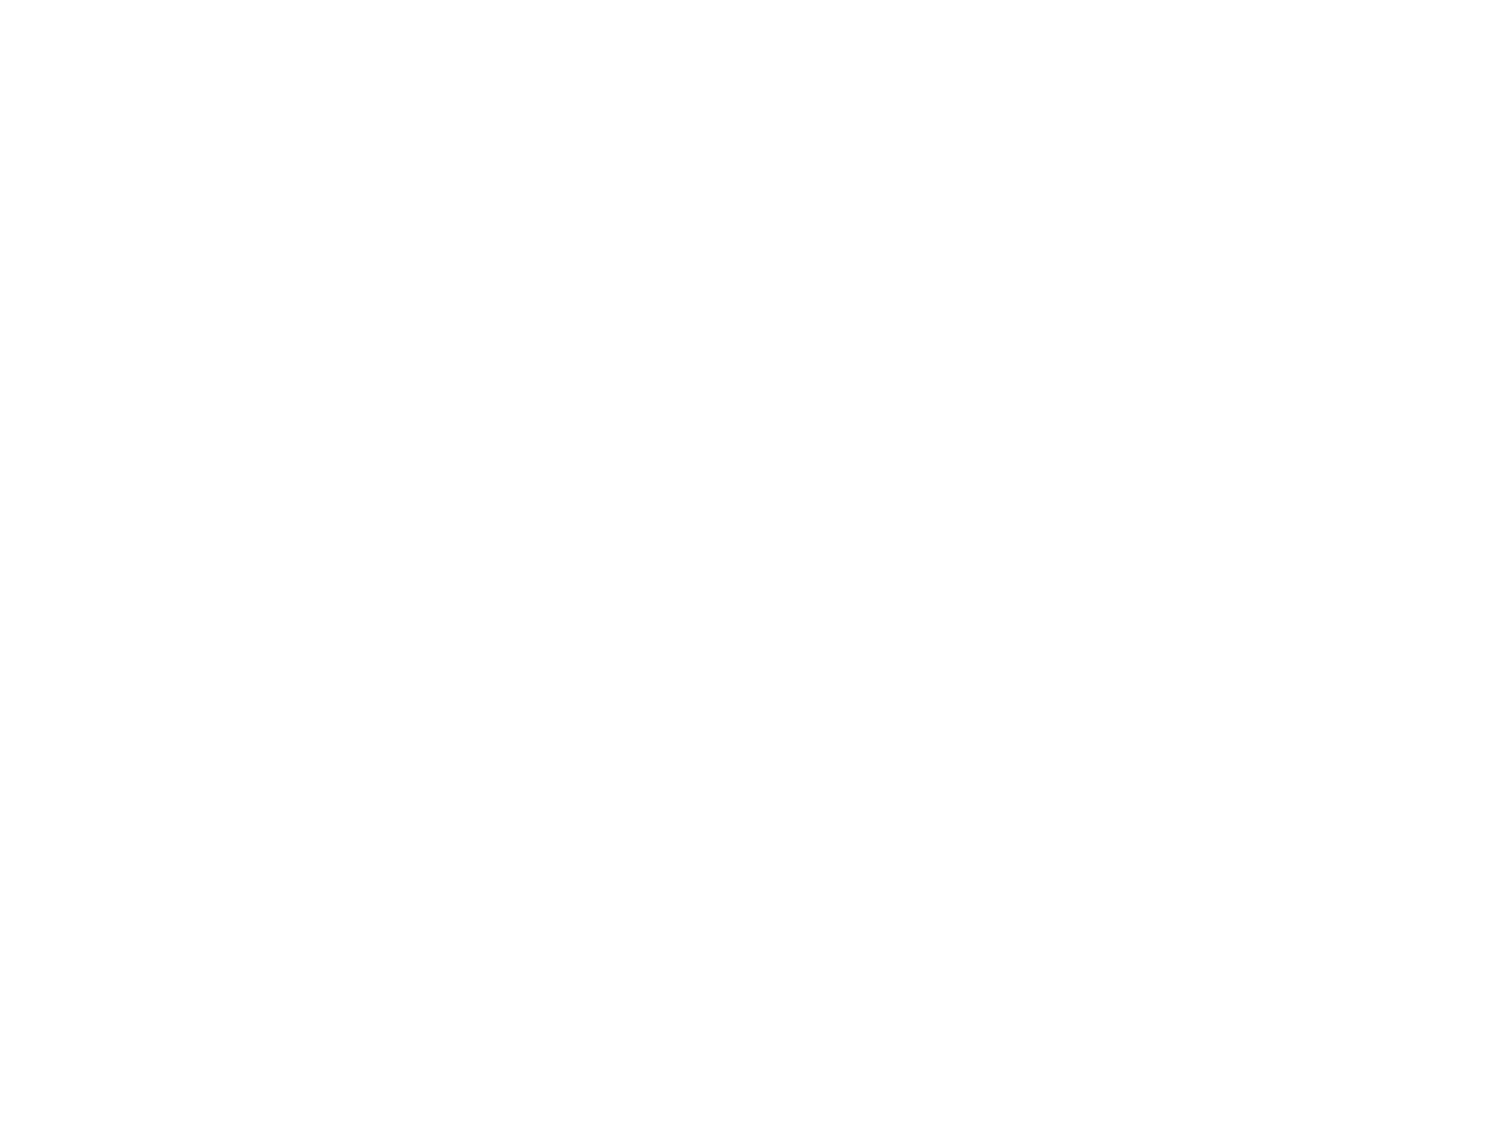

# Bias-Variance Trade Off
Scenario 3 - Low complexity.
No Bias , Low Variance